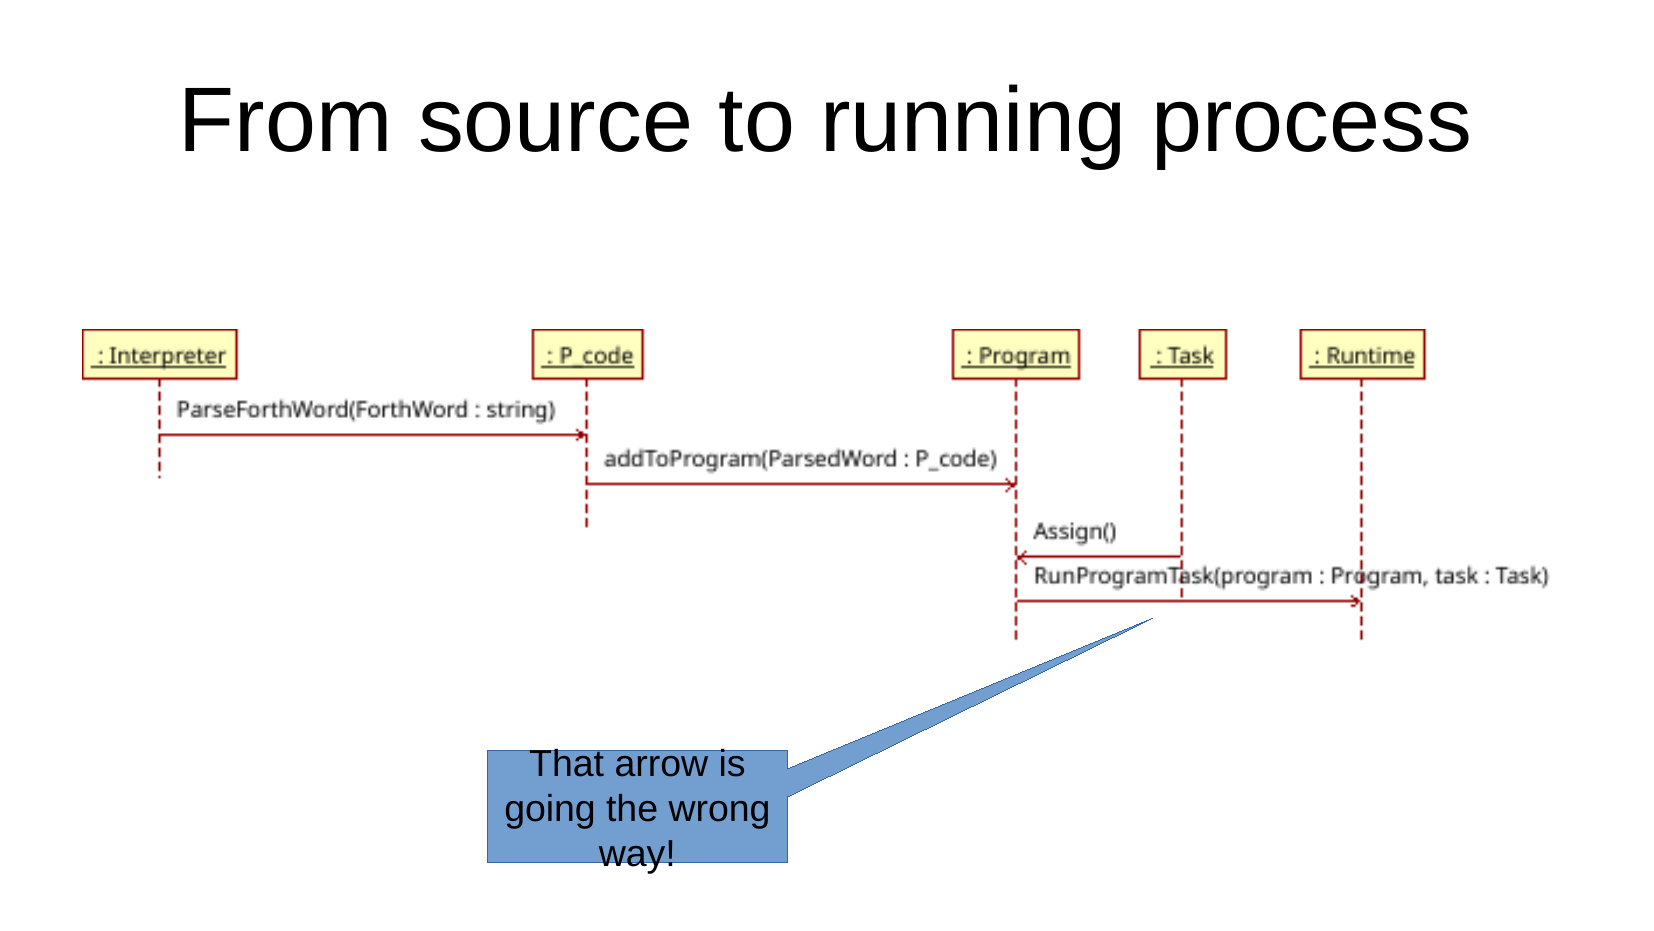

# From source to running process
That arrow is going the wrong way!